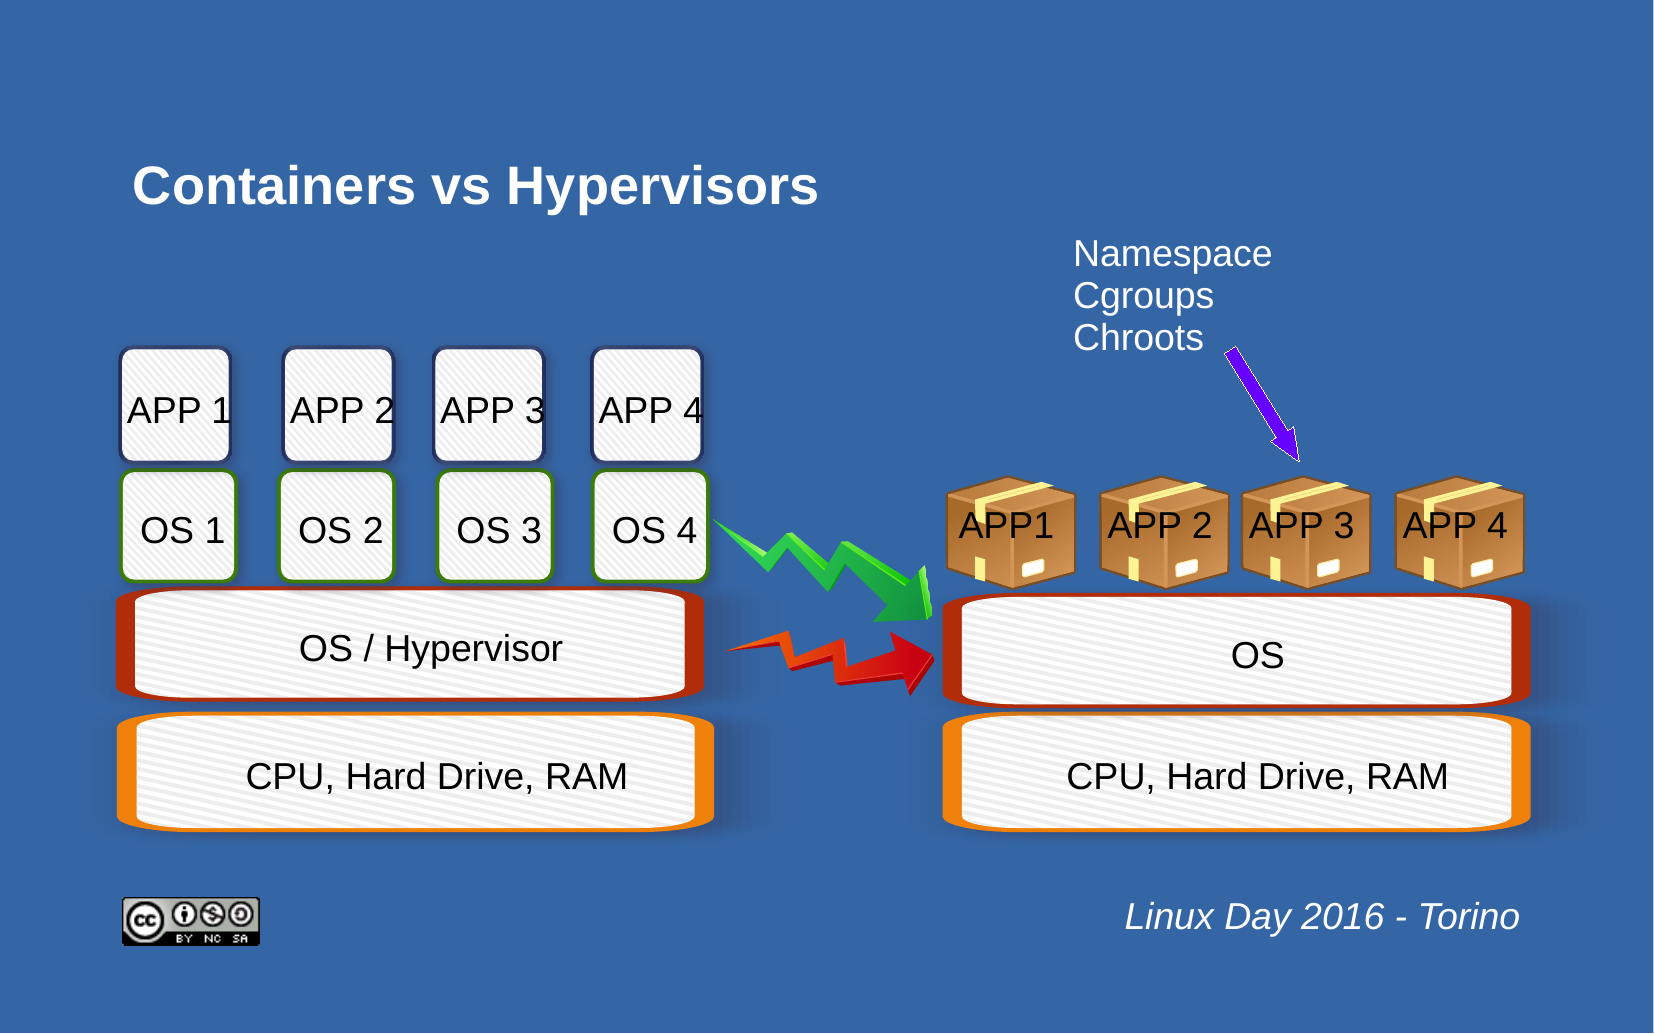

Containers vs Hypervisors
Namespace
Cgroups
Chroots
APP 1
APP 2
APP 3
APP 4
APP1
APP 2
APP 3
APP 4
OS 1
OS 2
OS 3
OS 4
OS / Hypervisor
OS
CPU, Hard Drive, RAM
CPU, Hard Drive, RAM
Linux Day 2016 - Torino